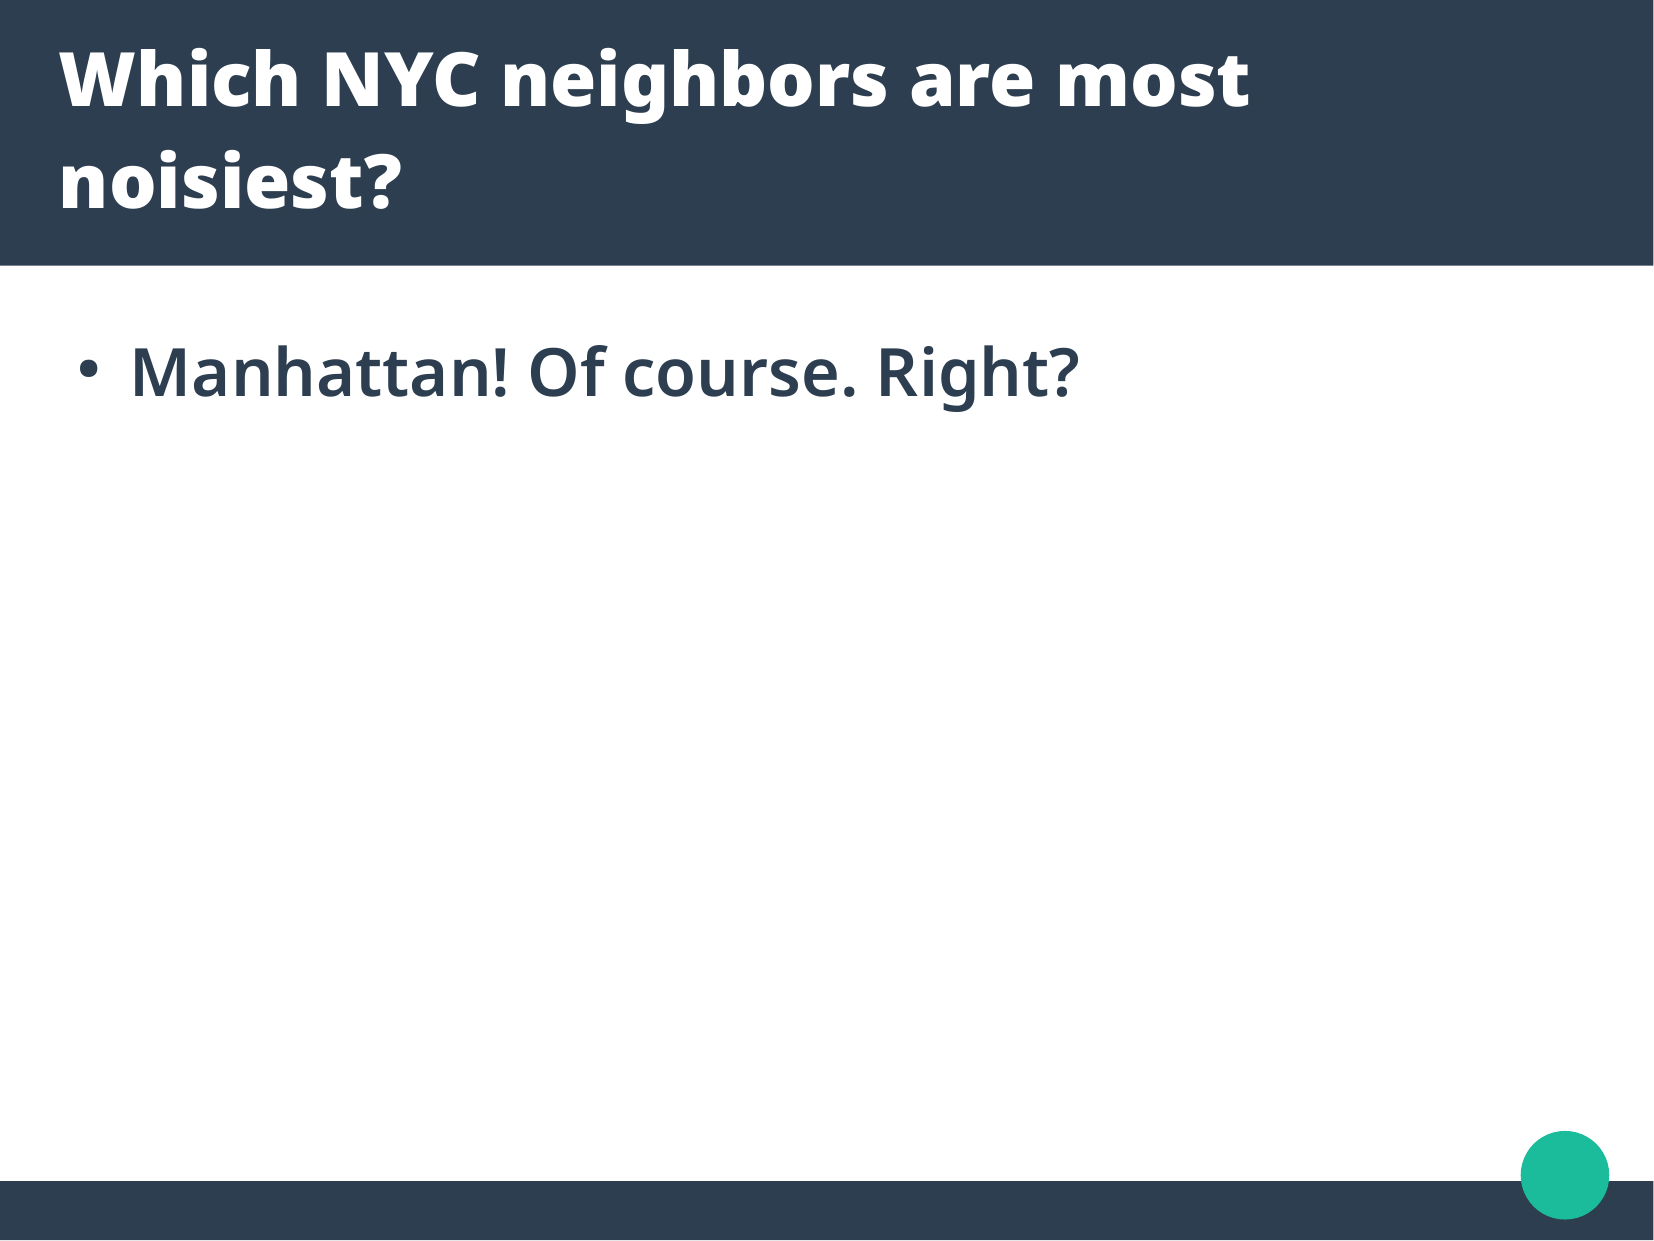

# Which NYC neighbors are most noisiest?
Manhattan! Of course. Right?